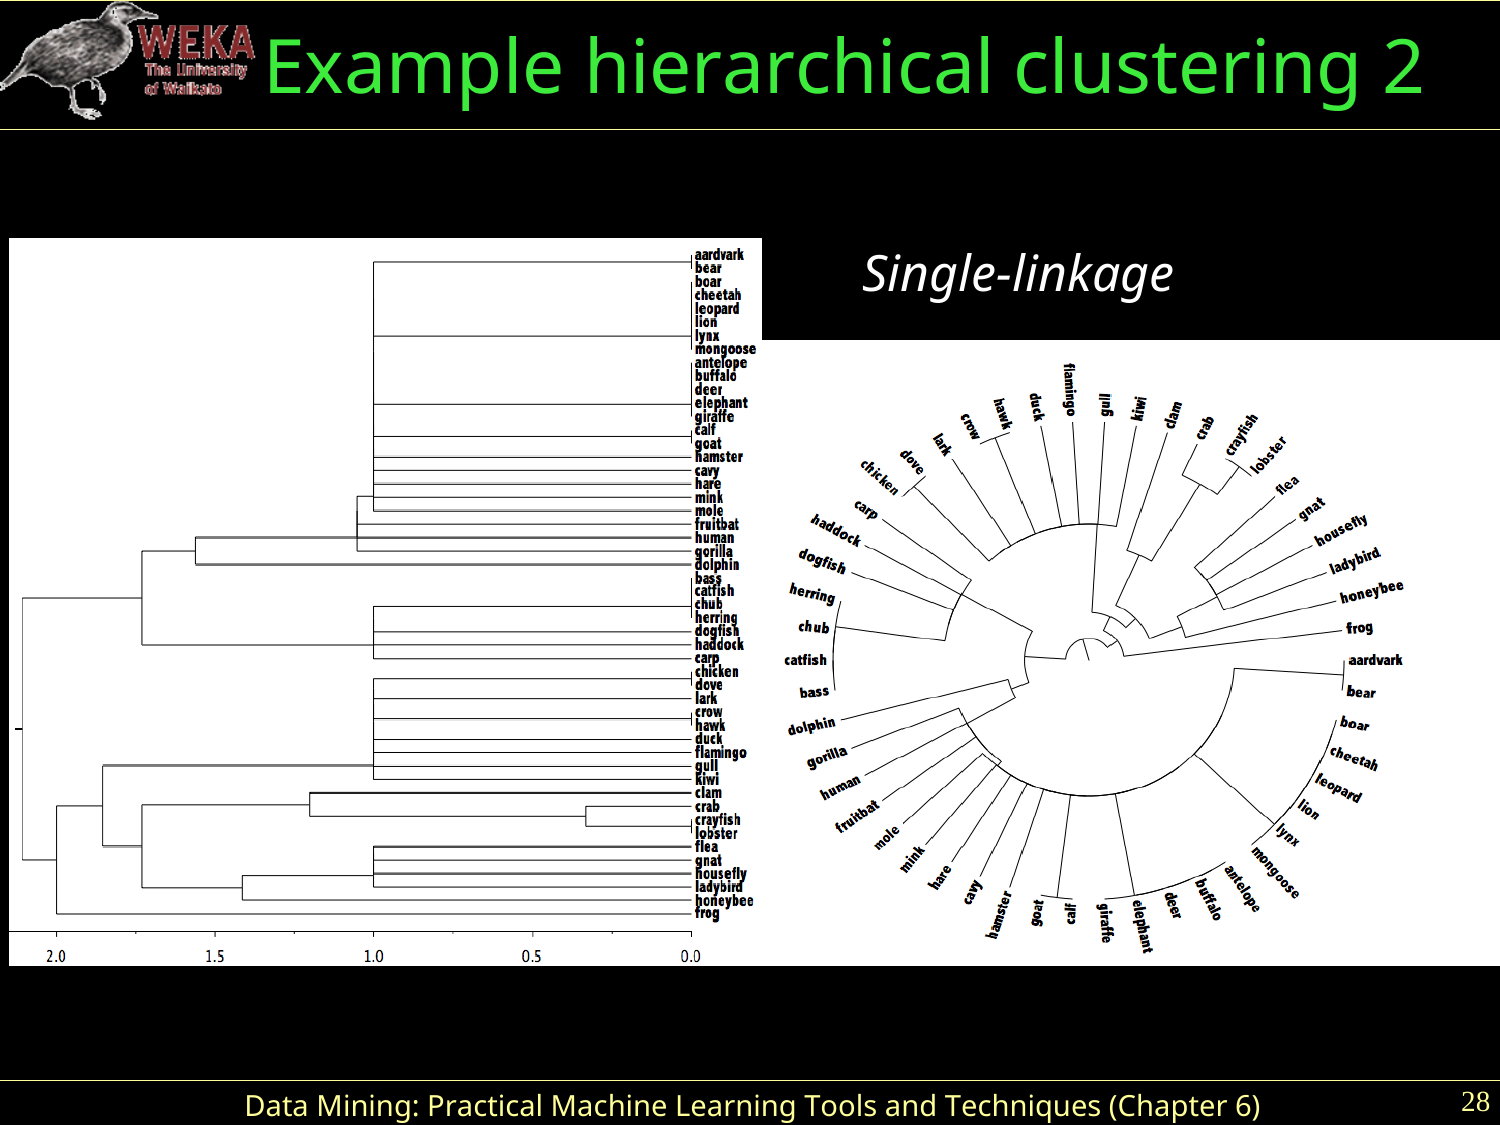

# Example hierarchical clustering 2
Single-linkage
Data Mining: Practical Machine Learning Tools and Techniques (Chapter 6)
28